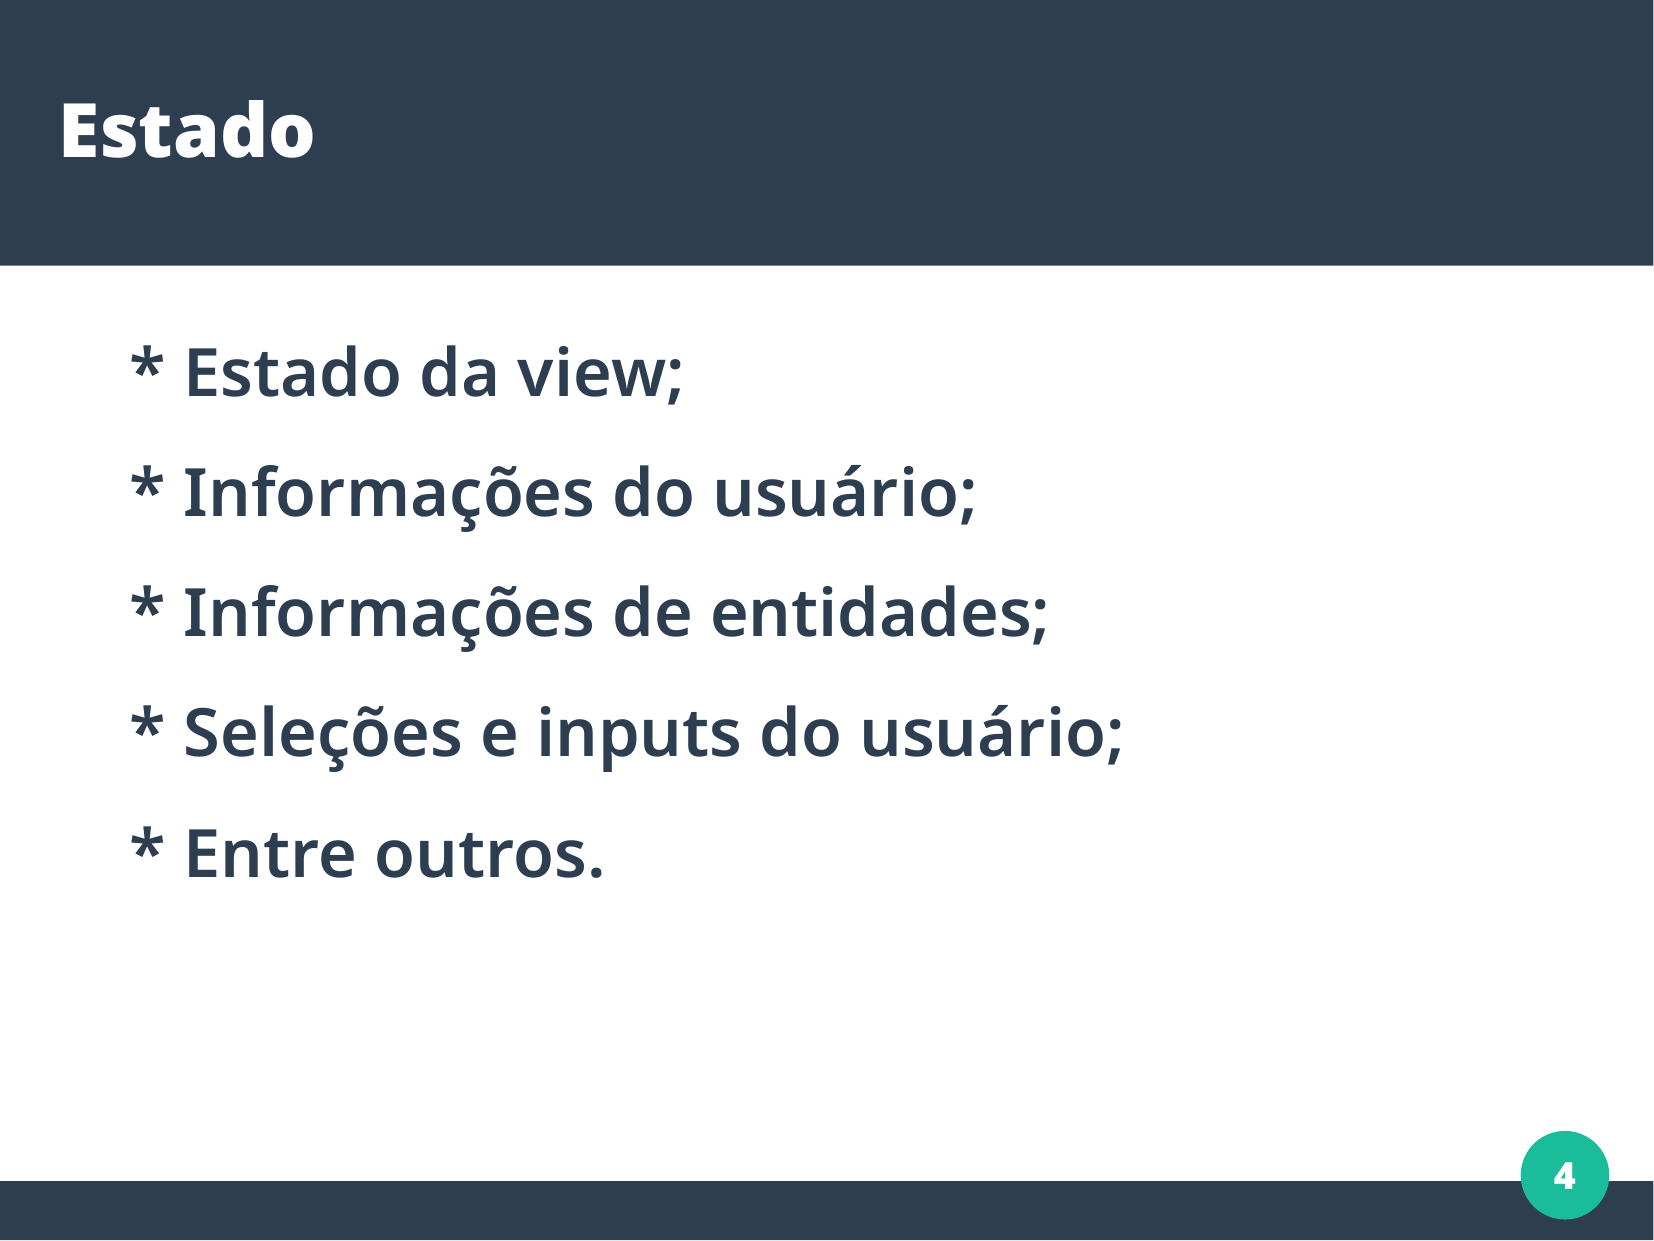

# Estado
* Estado da view;
* Informações do usuário;
* Informações de entidades;
* Seleções e inputs do usuário;
* Entre outros.
4